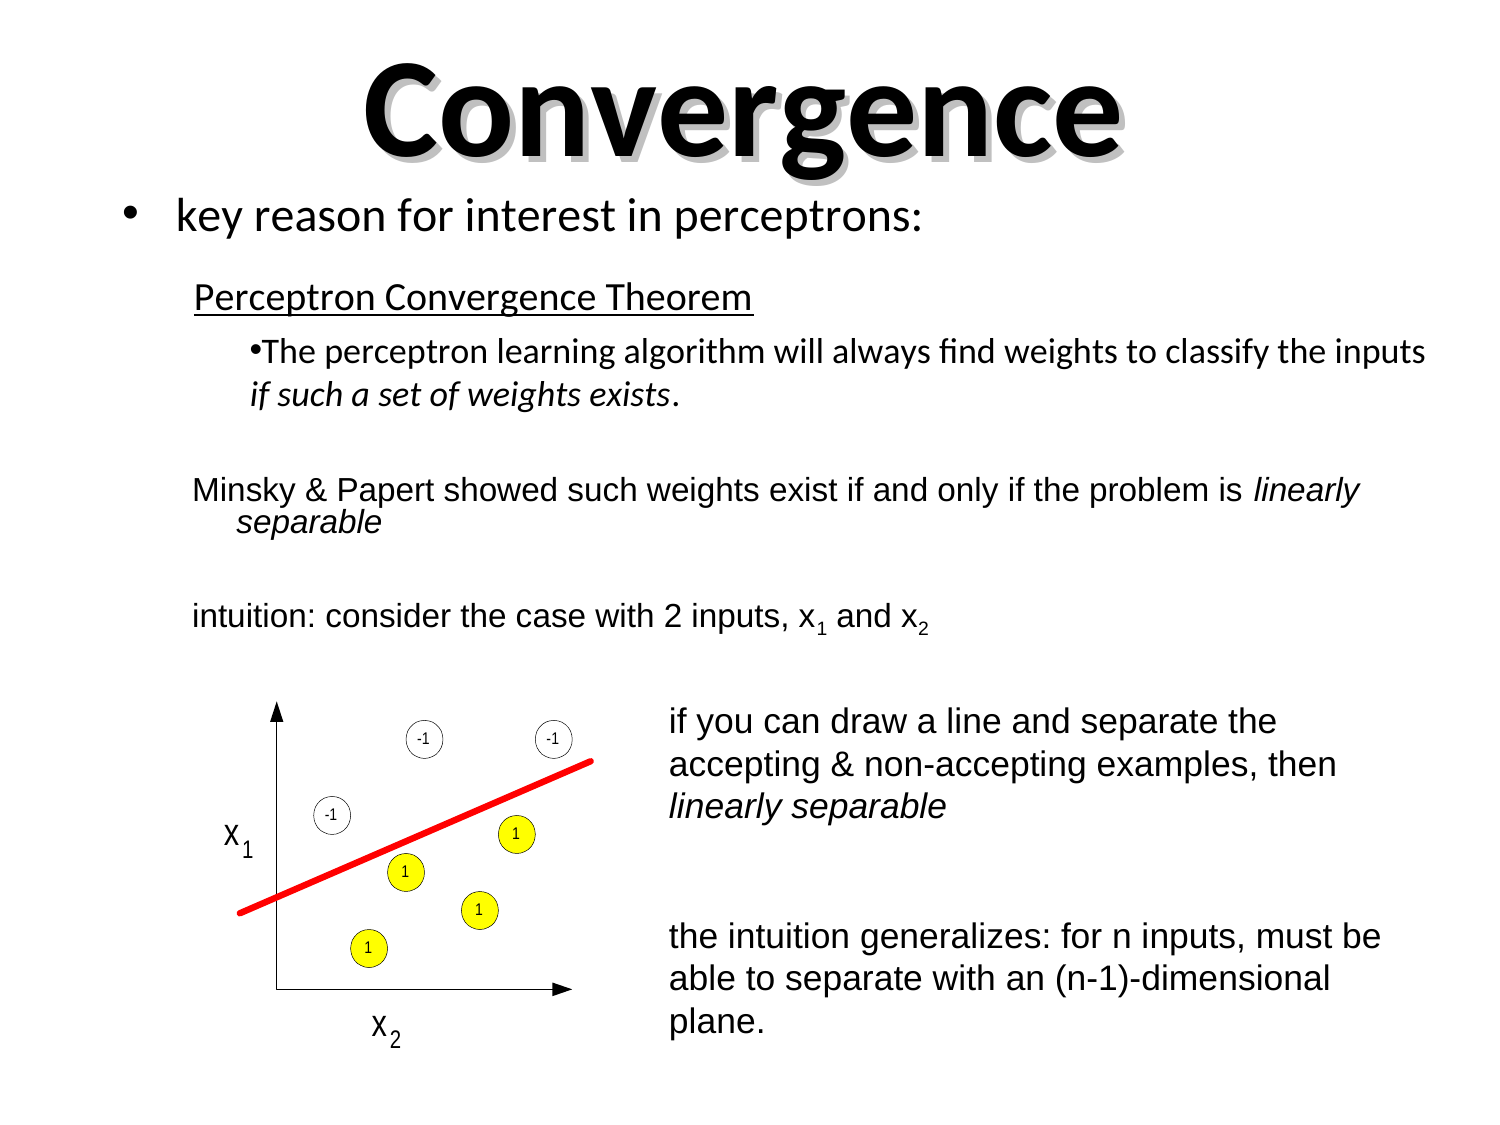

# Convergence
key reason for interest in perceptrons:
Perceptron Convergence Theorem
The perceptron learning algorithm will always find weights to classify the inputs if such a set of weights exists.
Minsky & Papert showed such weights exist if and only if the problem is linearly separable
intuition: consider the case with 2 inputs, x1 and x2
if you can draw a line and separate the accepting & non-accepting examples, then linearly separable
the intuition generalizes: for n inputs, must be able to separate with an (n-1)-dimensional plane.